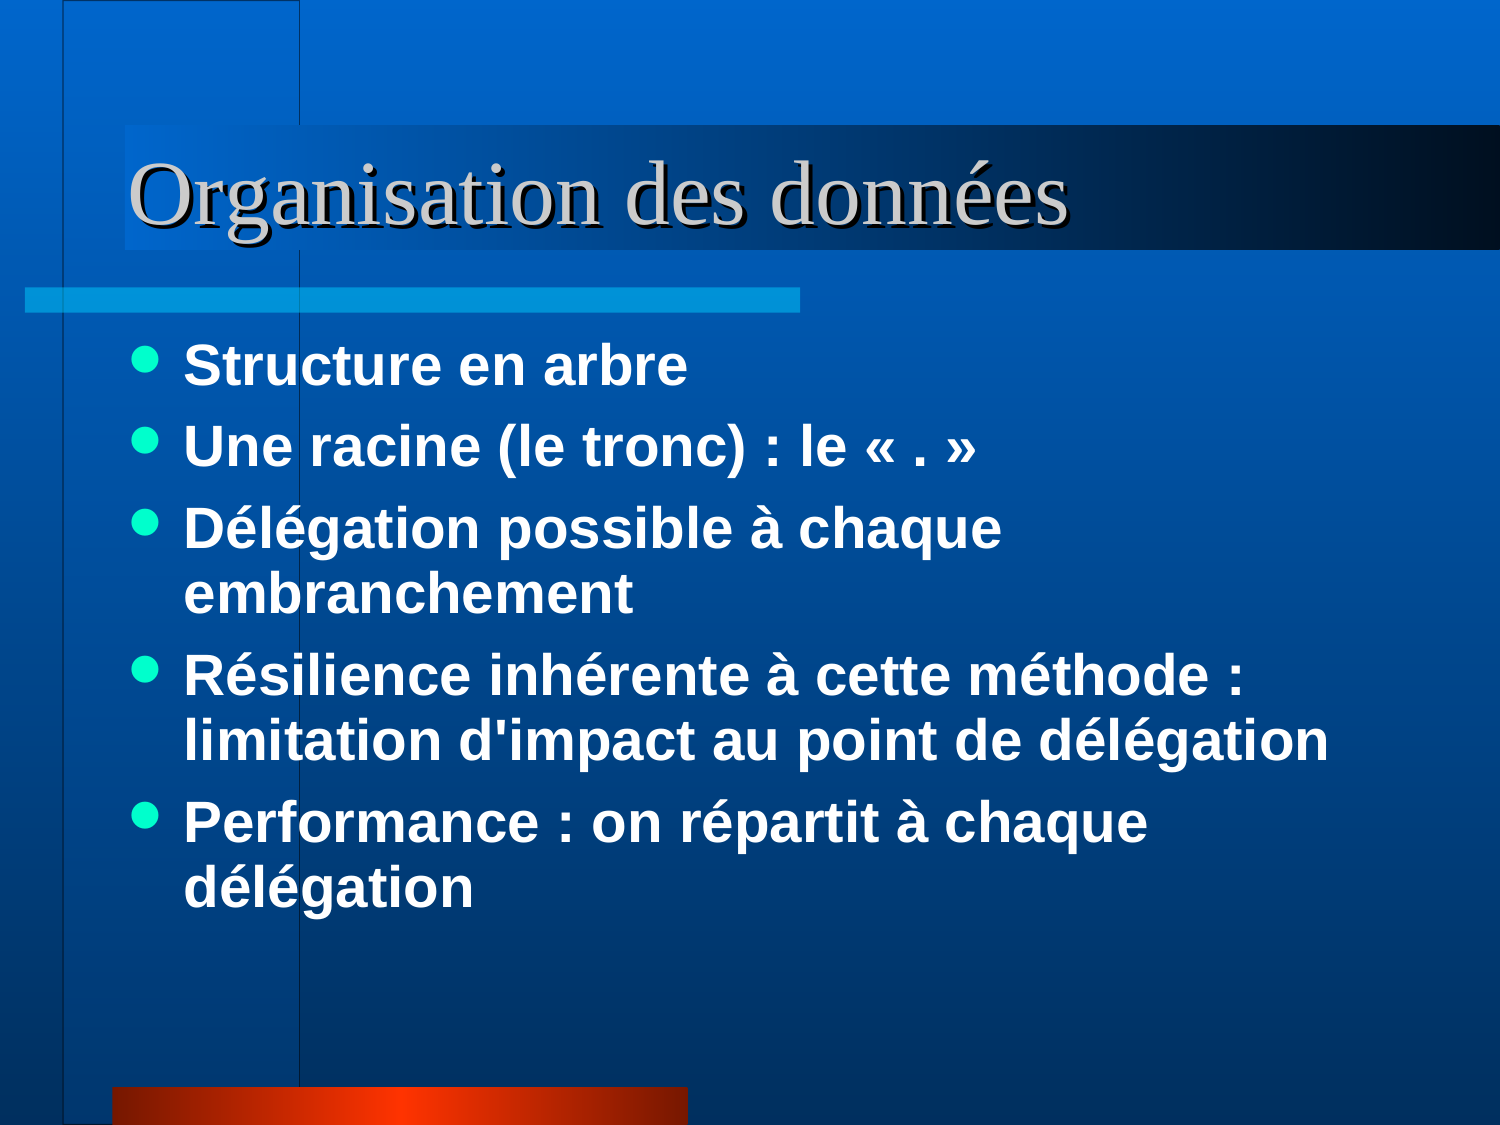

# Organisation des données
Structure en arbre
Une racine (le tronc) : le « . »
Délégation possible à chaque embranchement
Résilience inhérente à cette méthode : limitation d'impact au point de délégation
Performance : on répartit à chaque délégation